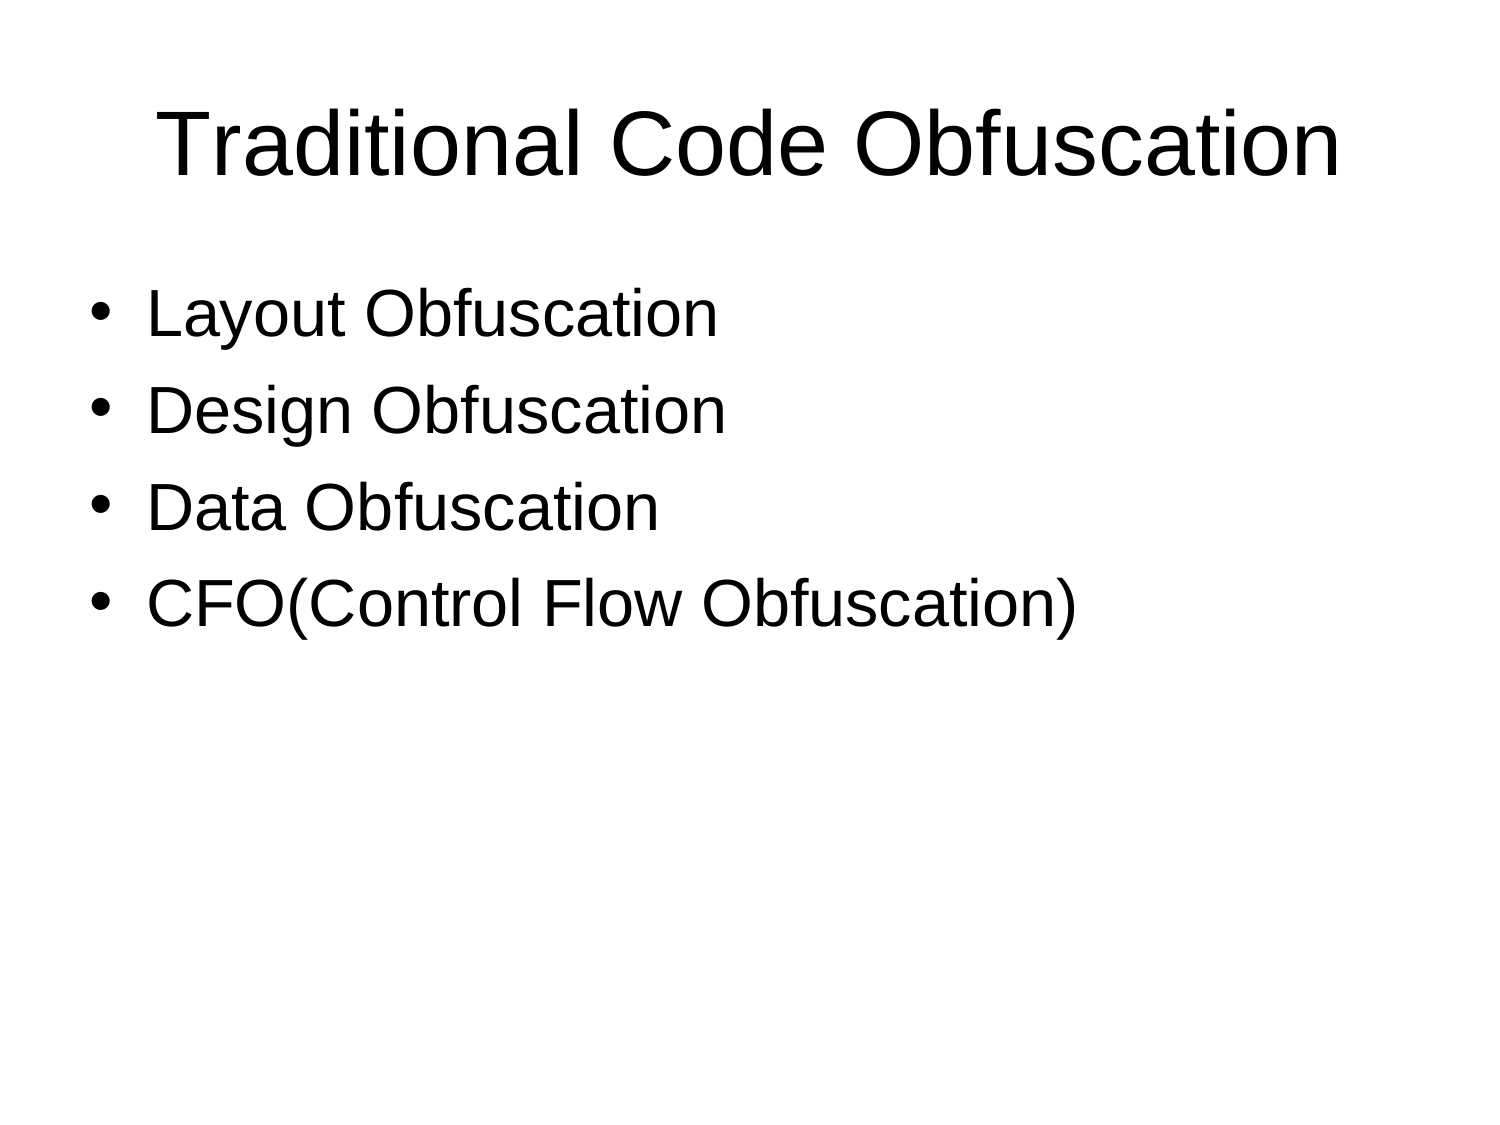

# Traditional Code Obfuscation
Layout Obfuscation
Design Obfuscation
Data Obfuscation
CFO(Control Flow Obfuscation)